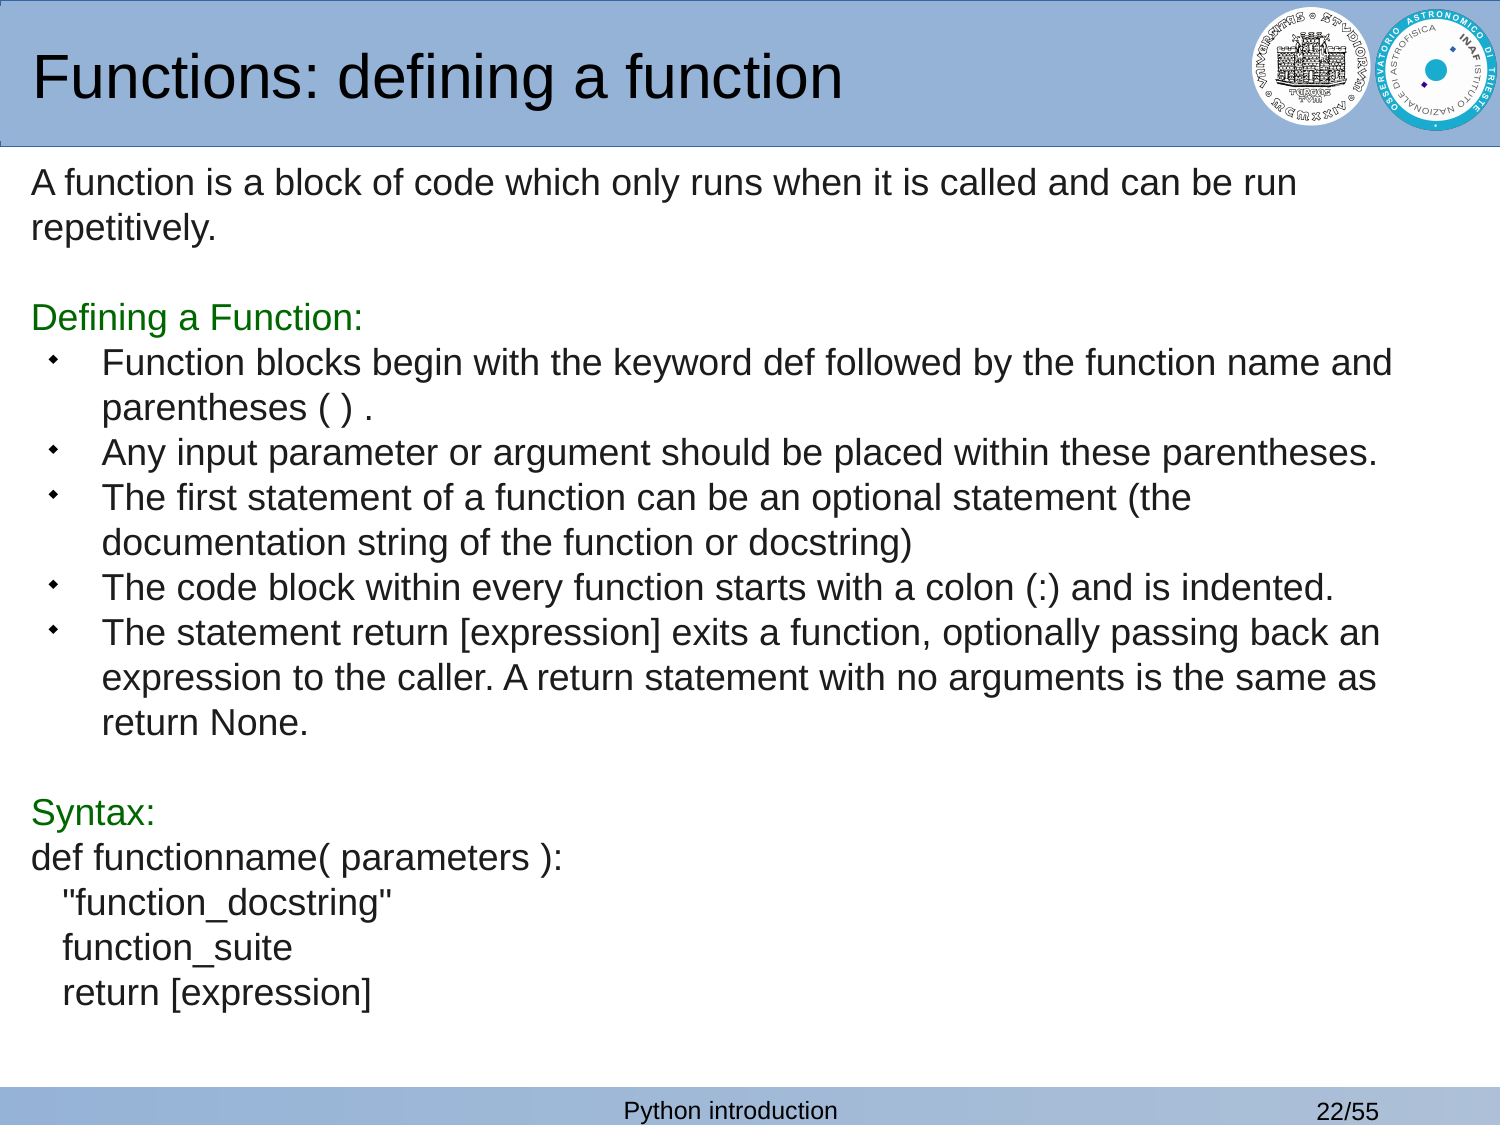

Functions: defining a function
# A function is a block of code which only runs when it is called and can be run repetitively.
Defining a Function:
Function blocks begin with the keyword def followed by the function name and parentheses ( ) .
Any input parameter or argument should be placed within these parentheses.
The first statement of a function can be an optional statement (the documentation string of the function or docstring)
The code block within every function starts with a colon (:) and is indented.
The statement return [expression] exits a function, optionally passing back an expression to the caller. A return statement with no arguments is the same as return None.
Syntax:
def functionname( parameters ):
 "function_docstring"
 function_suite
 return [expression]